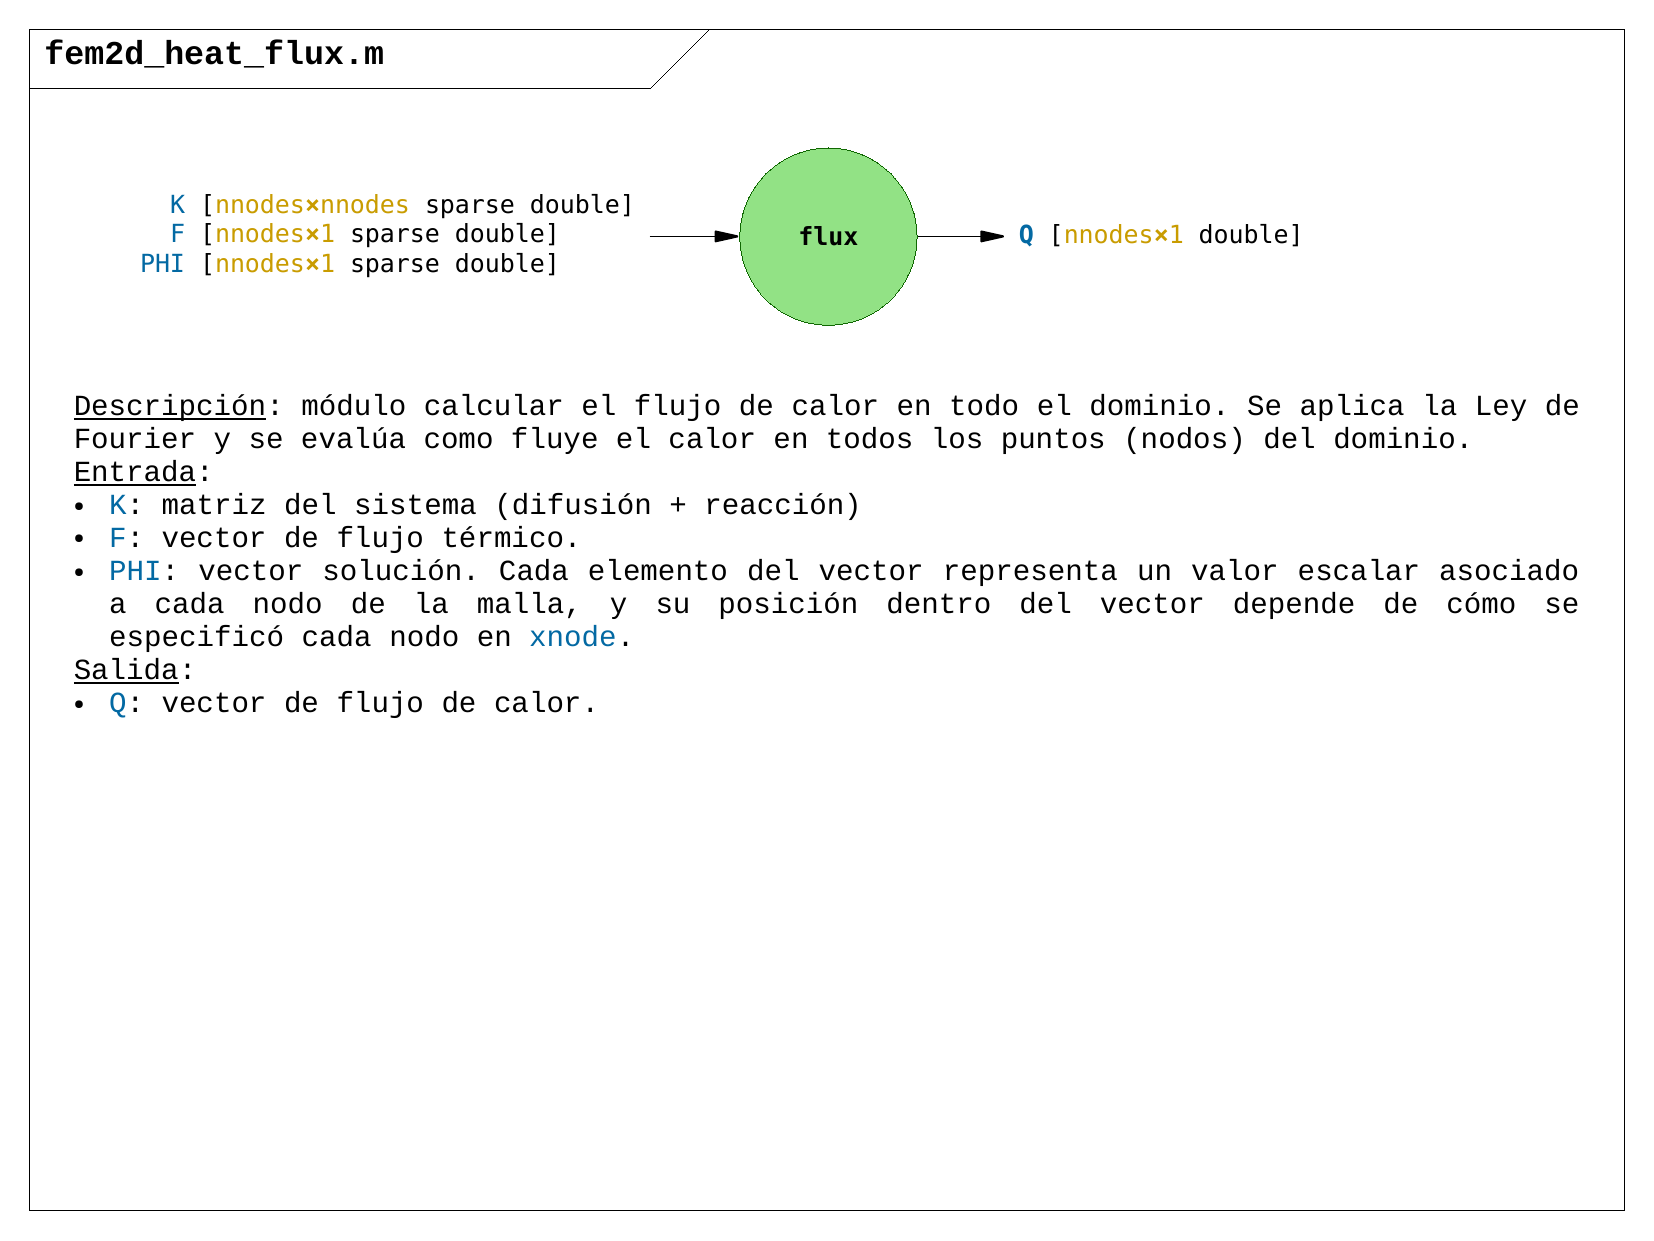

fem2d_heat_flux.m
flux
K [nnodes×nnodes sparse double]
F [nnodes×1 sparse double]
PHI [nnodes×1 sparse double]
Q [nnodes×1 double]
Descripción: módulo calcular el flujo de calor en todo el dominio. Se aplica la Ley de Fourier y se evalúa como fluye el calor en todos los puntos (nodos) del dominio.
Entrada:
K: matriz del sistema (difusión + reacción)
F: vector de flujo térmico.
PHI: vector solución. Cada elemento del vector representa un valor escalar asociado a cada nodo de la malla, y su posición dentro del vector depende de cómo se especificó cada nodo en xnode.
Salida:
Q: vector de flujo de calor.